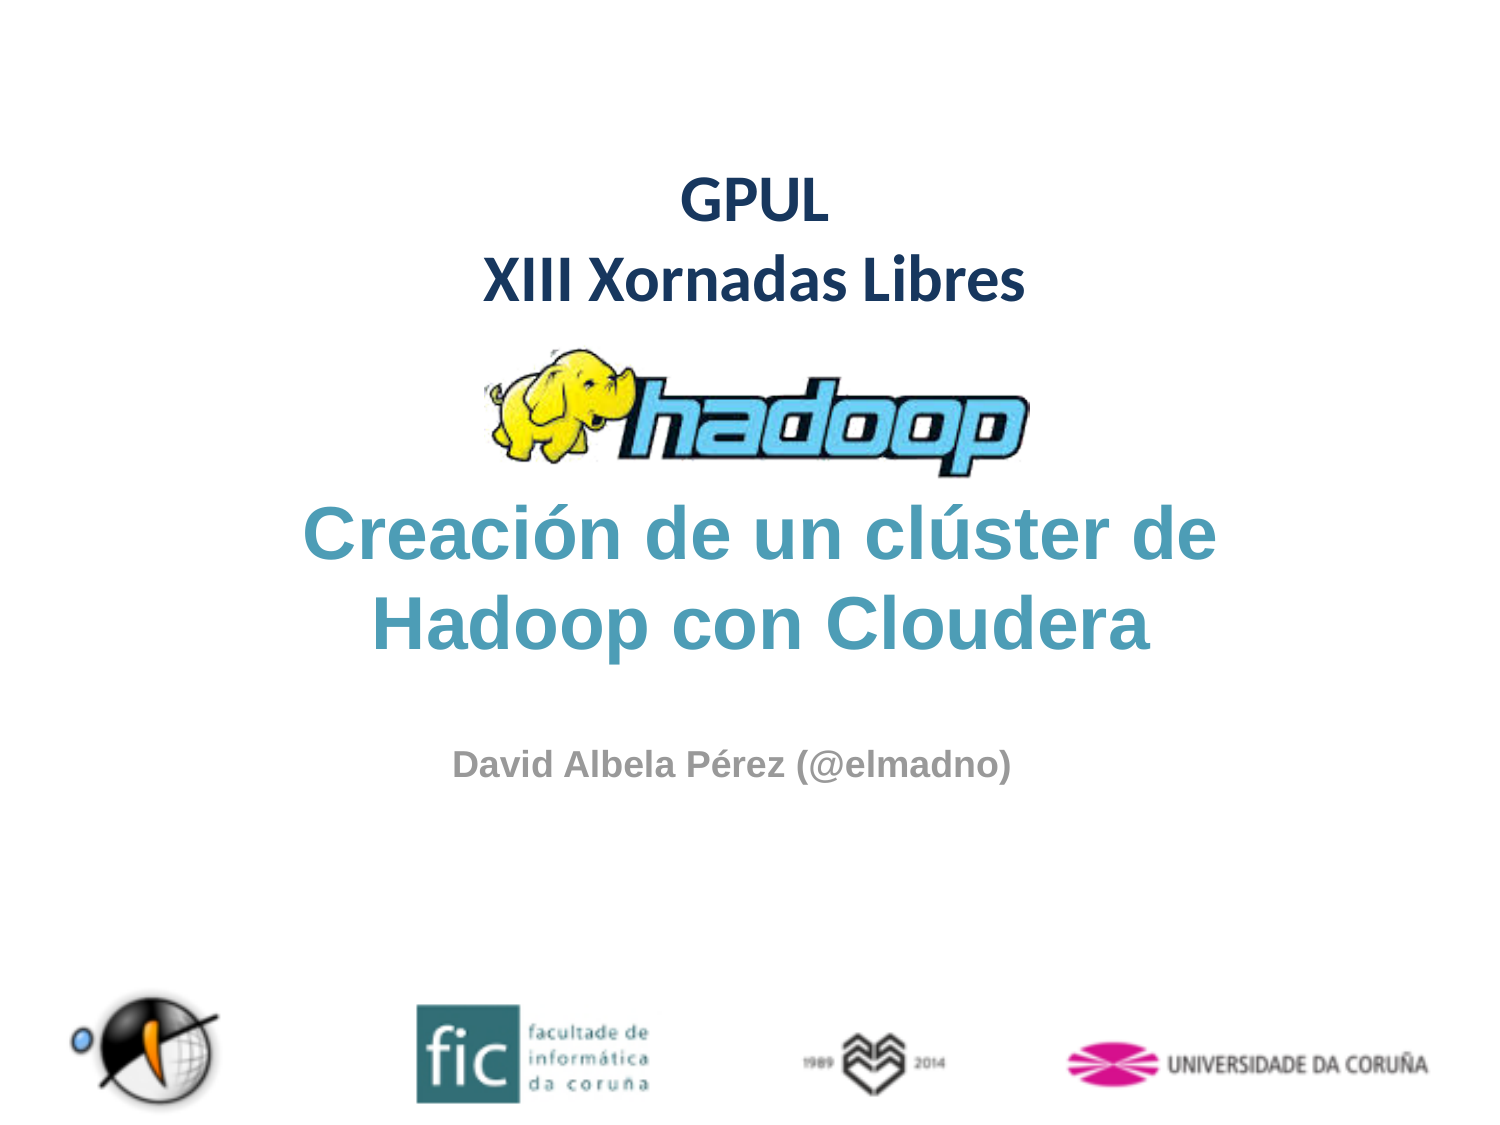

# GPUL XIII Xornadas Libres
Creación de un clúster de Hadoop con Cloudera
David Albela Pérez (@elmadno)